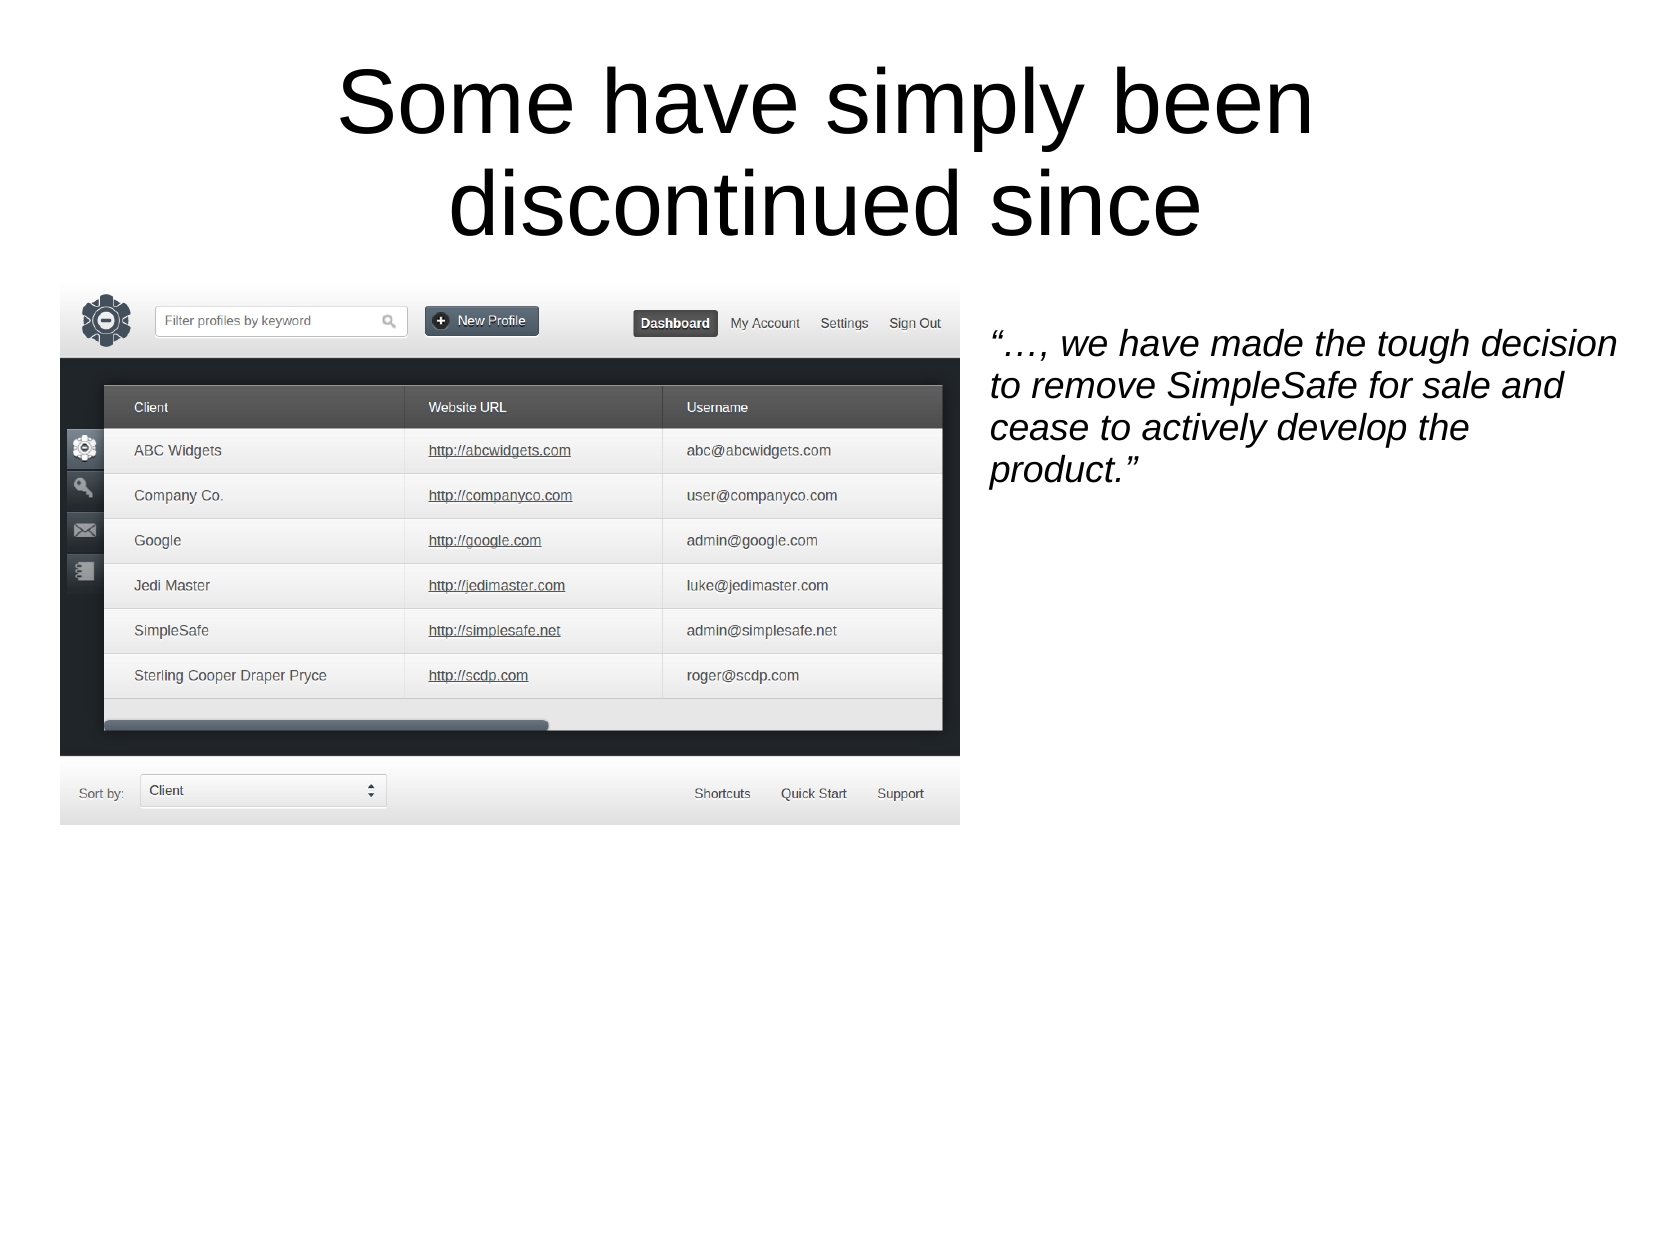

# Some have simply been discontinued since
“…, we have made the tough decision to remove SimpleSafe for sale and cease to actively develop the product.”